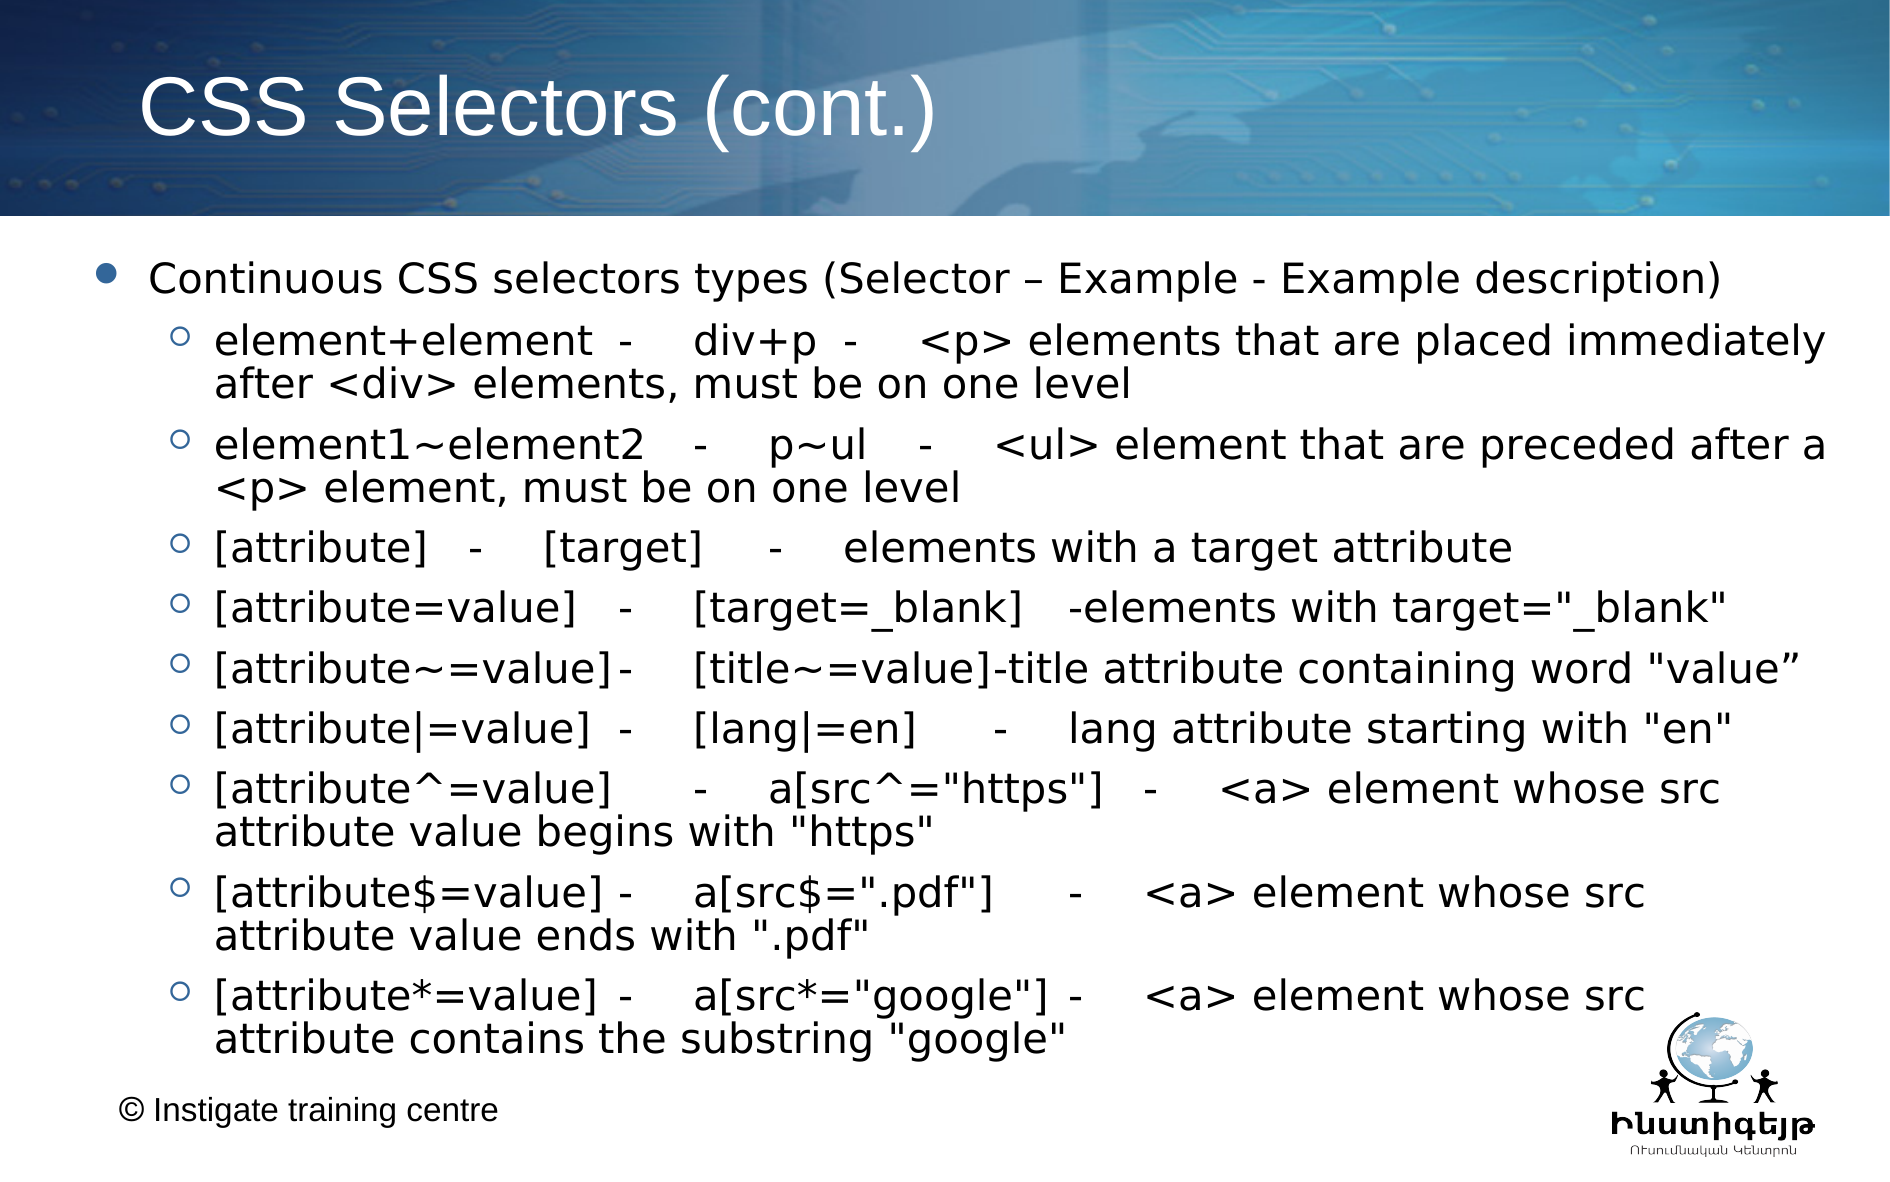

CSS Selectors (cont.)
# Continuous CSS selectors types (Selector – Example - Example description)
element+element	-	div+p	-	<p> elements that are placed immediately after <div> elements, must be on one level
element1~element2	-	p~ul	-	<ul> element that are preceded after a <p> element, must be on one level
[attribute]	-	[target]	-	elements with a target attribute
[attribute=value]	-	[target=_blank]	-elements with target="_blank"
[attribute~=value]	-	[title~=value]	-title attribute containing word "value”
[attribute|=value] 	-	[lang|=en]		-	lang attribute starting with "en"
[attribute^=value]		-	a[src^="https"]	-	<a> element whose src attribute value begins with "https"
[attribute$=value]	-	a[src$=".pdf"]	-	<a> element whose src attribute value ends with ".pdf"
[attribute*=value]	-	a[src*="google"]	-	<a> element whose src
attribute contains the substring "google"